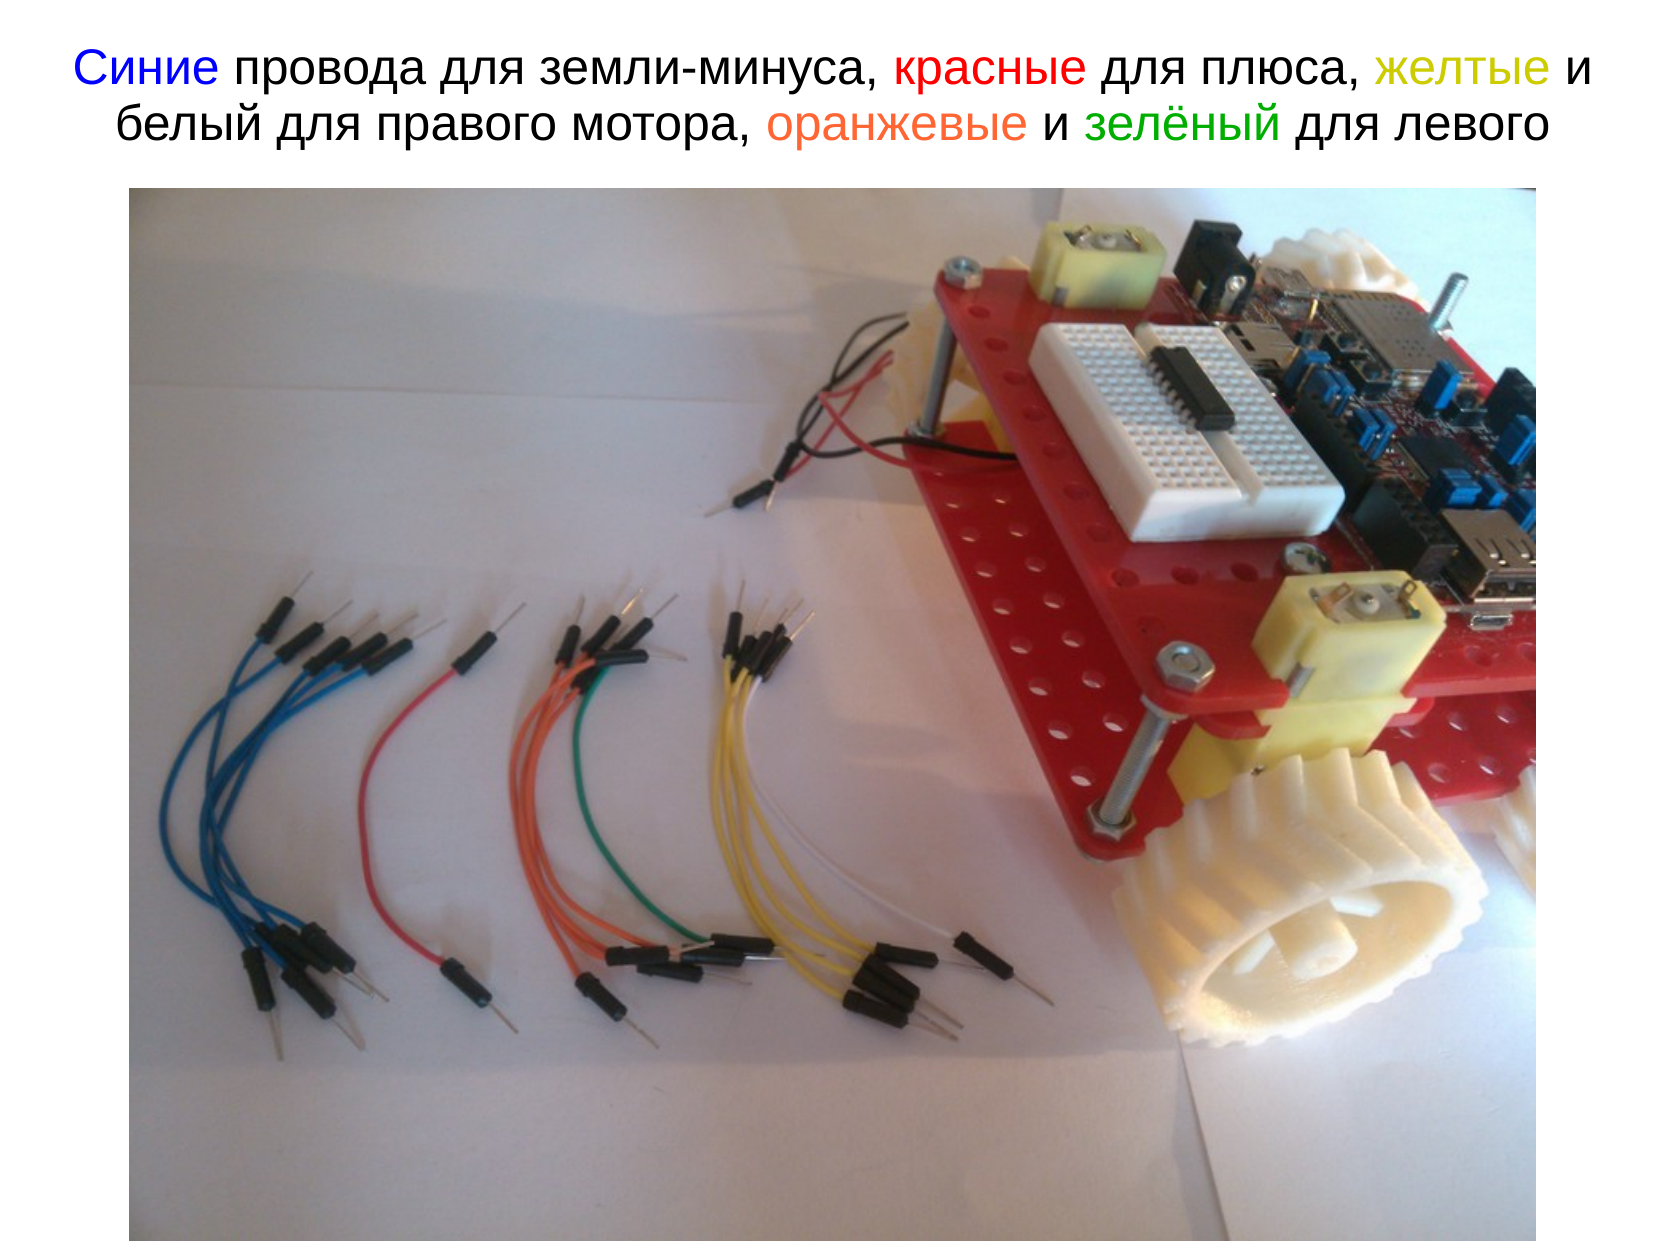

# Синие провода для земли-минуса, красные для плюса, желтые и белый для правого мотора, оранжевые и зелёный для левого